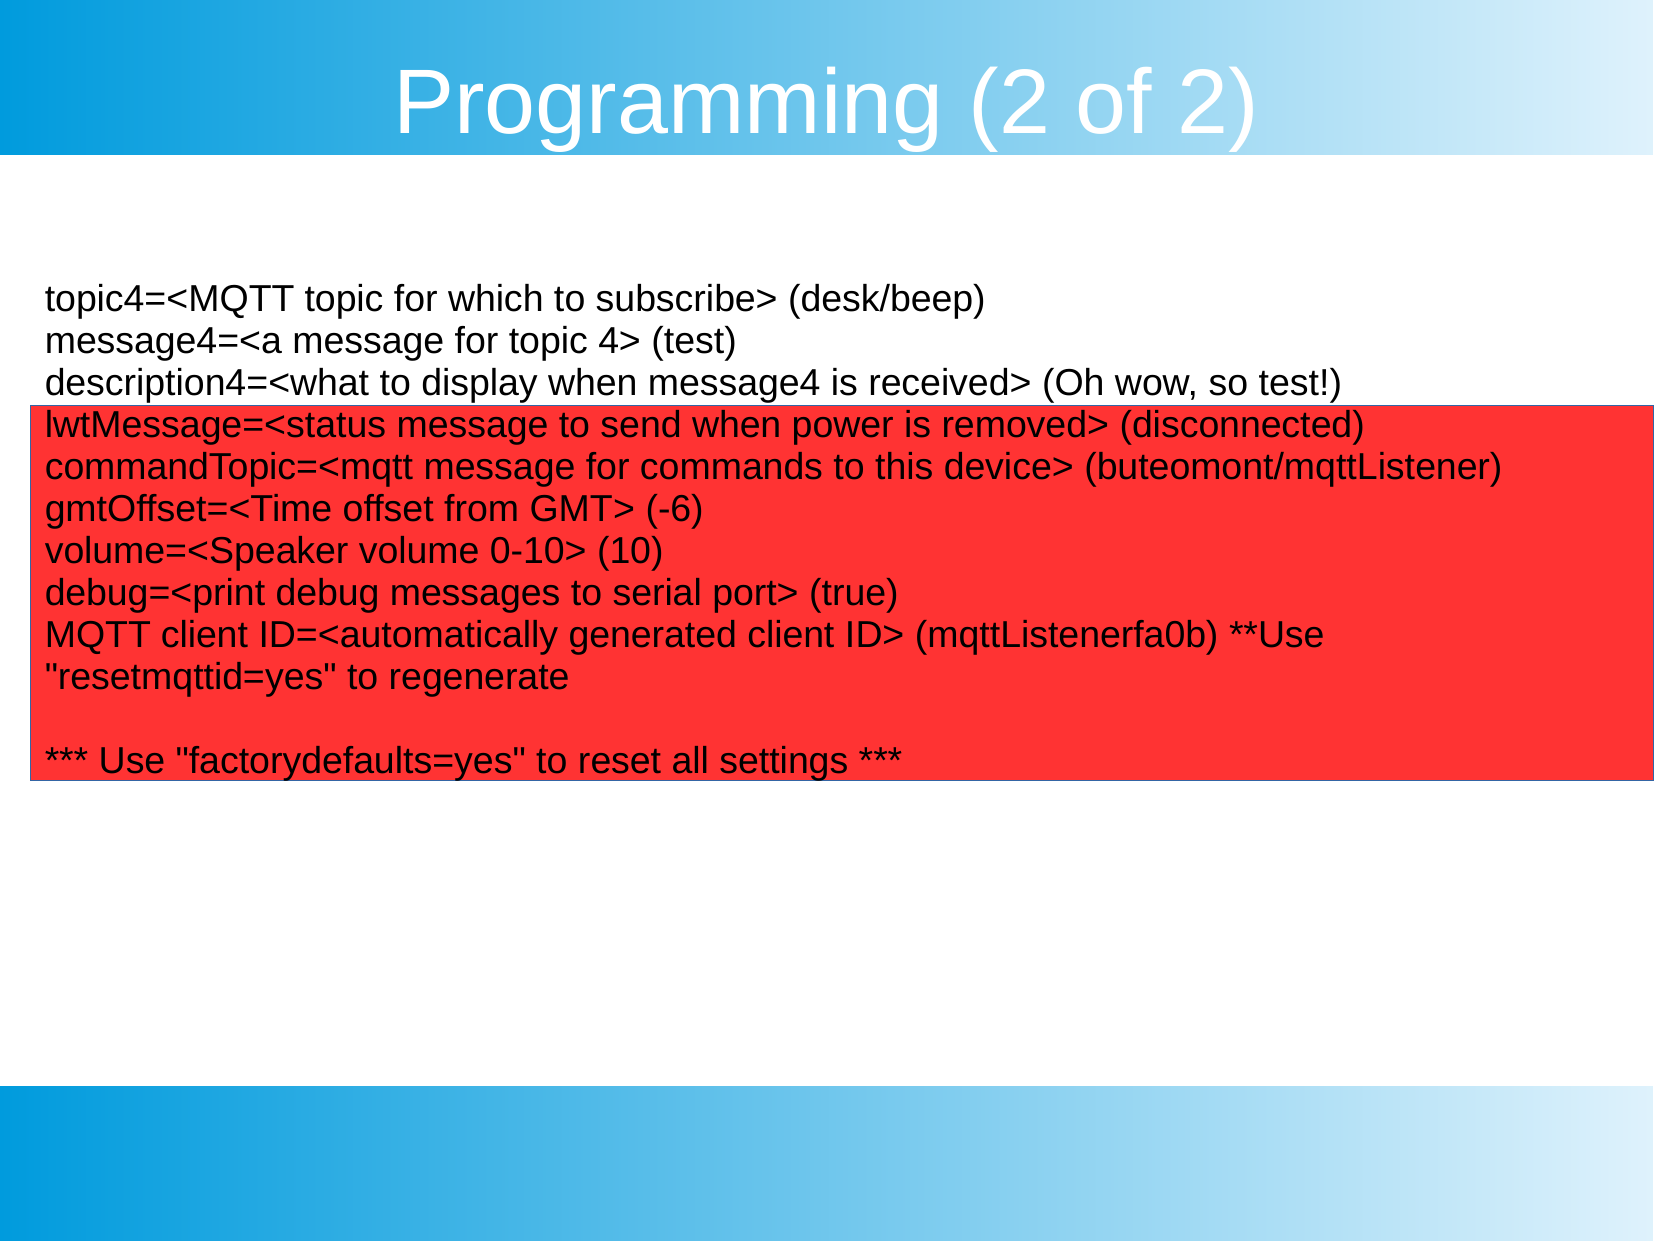

# Programming (2 of 2)
topic4=<MQTT topic for which to subscribe> (desk/beep)
message4=<a message for topic 4> (test)
description4=<what to display when message4 is received> (Oh wow, so test!)
lwtMessage=<status message to send when power is removed> (disconnected)
commandTopic=<mqtt message for commands to this device> (buteomont/mqttListener)
gmtOffset=<Time offset from GMT> (-6)
volume=<Speaker volume 0-10> (10)
debug=<print debug messages to serial port> (true)
MQTT client ID=<automatically generated client ID> (mqttListenerfa0b) **Use "resetmqttid=yes" to regenerate
*** Use "factorydefaults=yes" to reset all settings ***